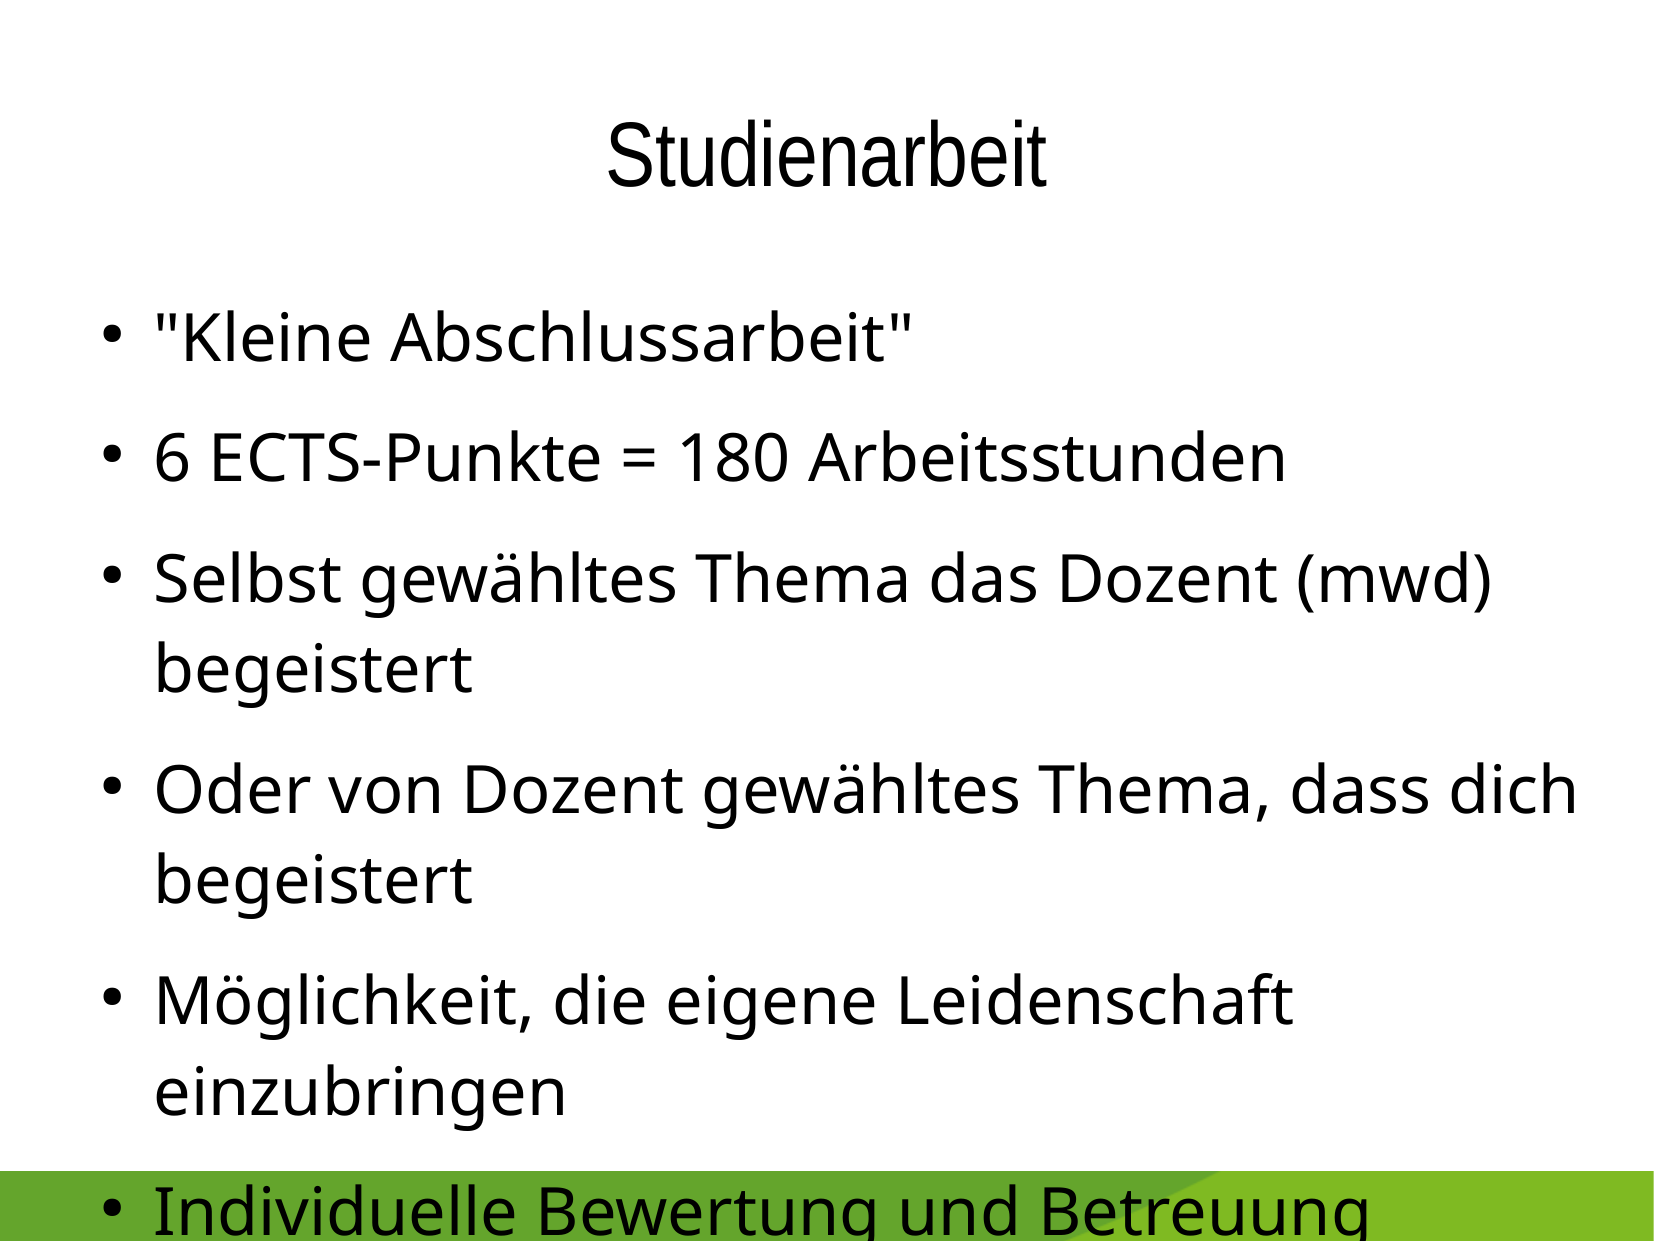

# Studienarbeit
"Kleine Abschlussarbeit"
6 ECTS-Punkte = 180 Arbeitsstunden
Selbst gewähltes Thema das Dozent (mwd) begeistert
Oder von Dozent gewähltes Thema, dass dich begeistert
Möglichkeit, die eigene Leidenschaft einzubringen
Individuelle Bewertung und Betreuung